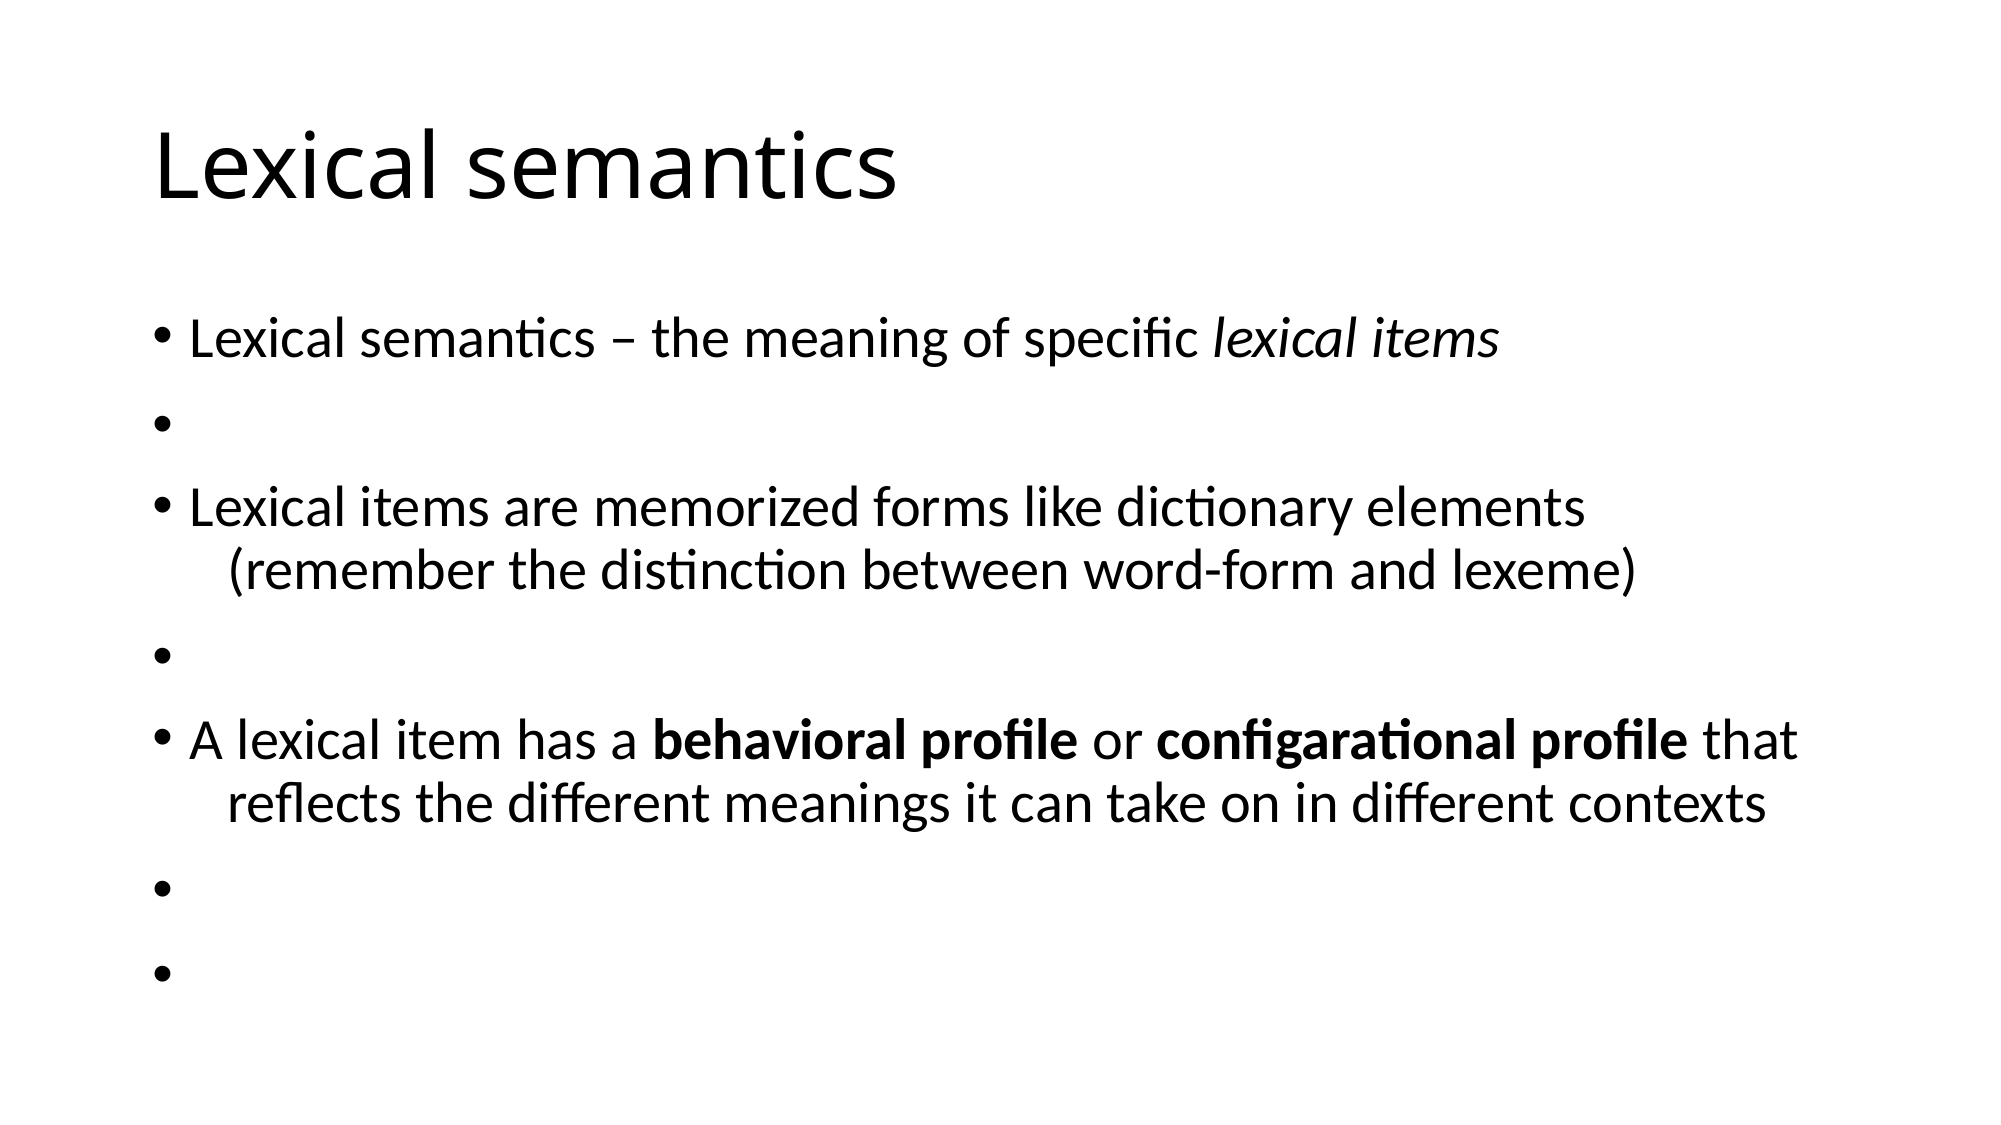

# Lexical semantics
Lexical semantics – the meaning of specific lexical items
Lexical items are memorized forms like dictionary elements (remember the distinction between word-form and lexeme)
A lexical item has a behavioral profile or configarational profile that reflects the different meanings it can take on in different contexts